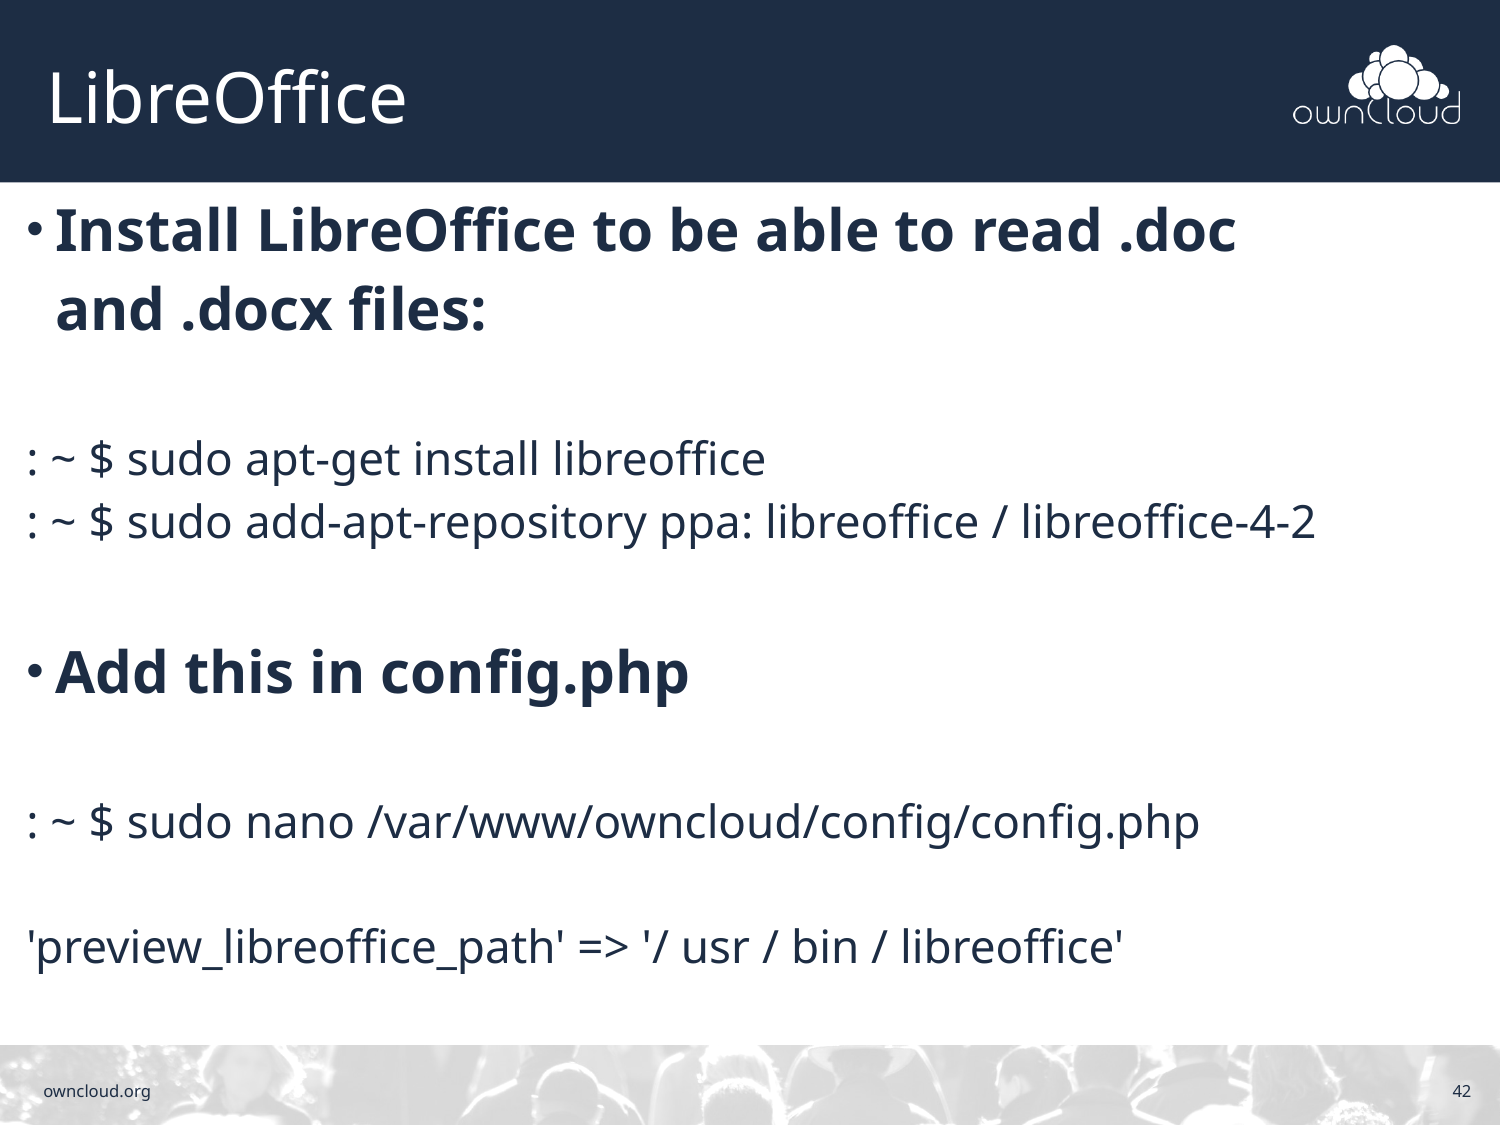

# LibreOffice
Install LibreOffice to be able to read .doc and .docx files:
: ~ $ sudo apt-get install libreoffice
: ~ $ sudo add-apt-repository ppa: libreoffice / libreoffice-4-2
Add this in config.php
: ~ $ sudo nano /var/www/owncloud/config/config.php
'preview_libreoffice_path' => '/ usr / bin / libreoffice'